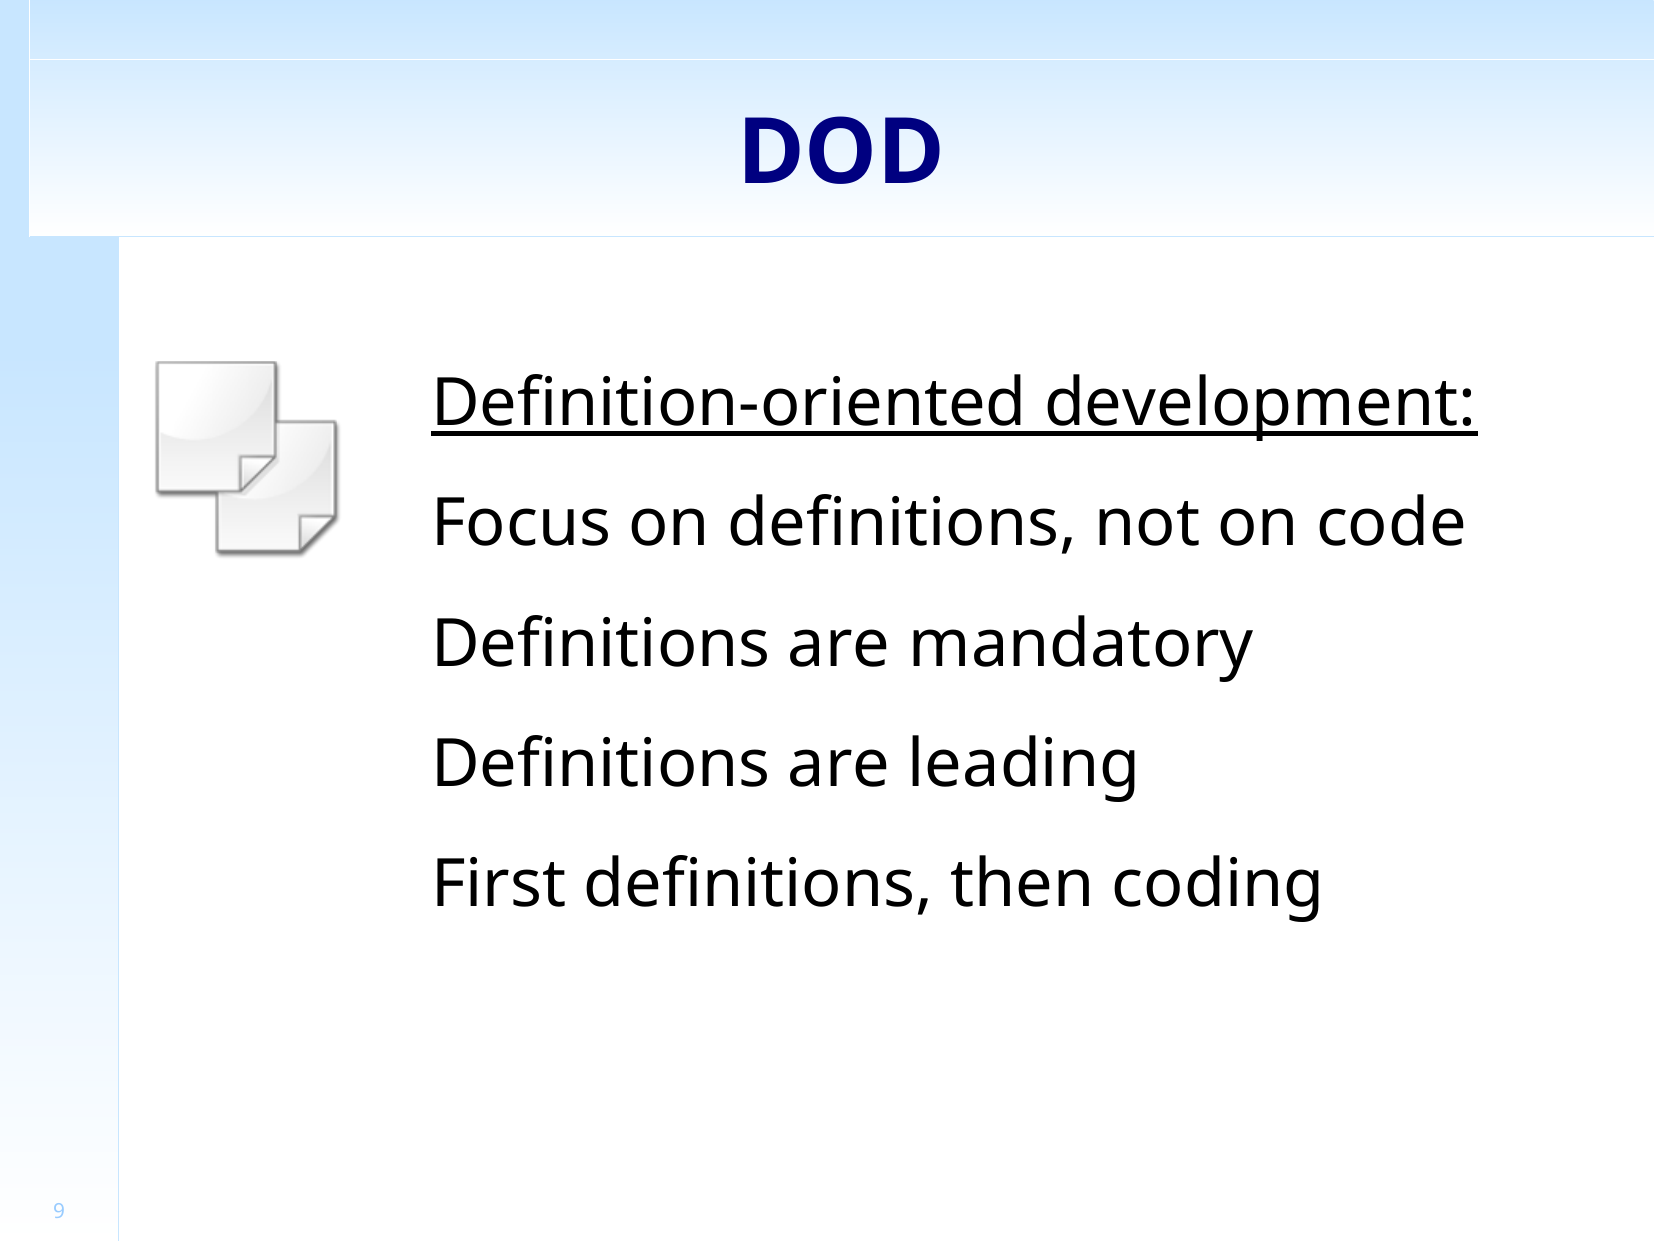

# DOD
Definition-oriented development:
Focus on definitions, not on code
Definitions are mandatory
Definitions are leading
First definitions, then coding